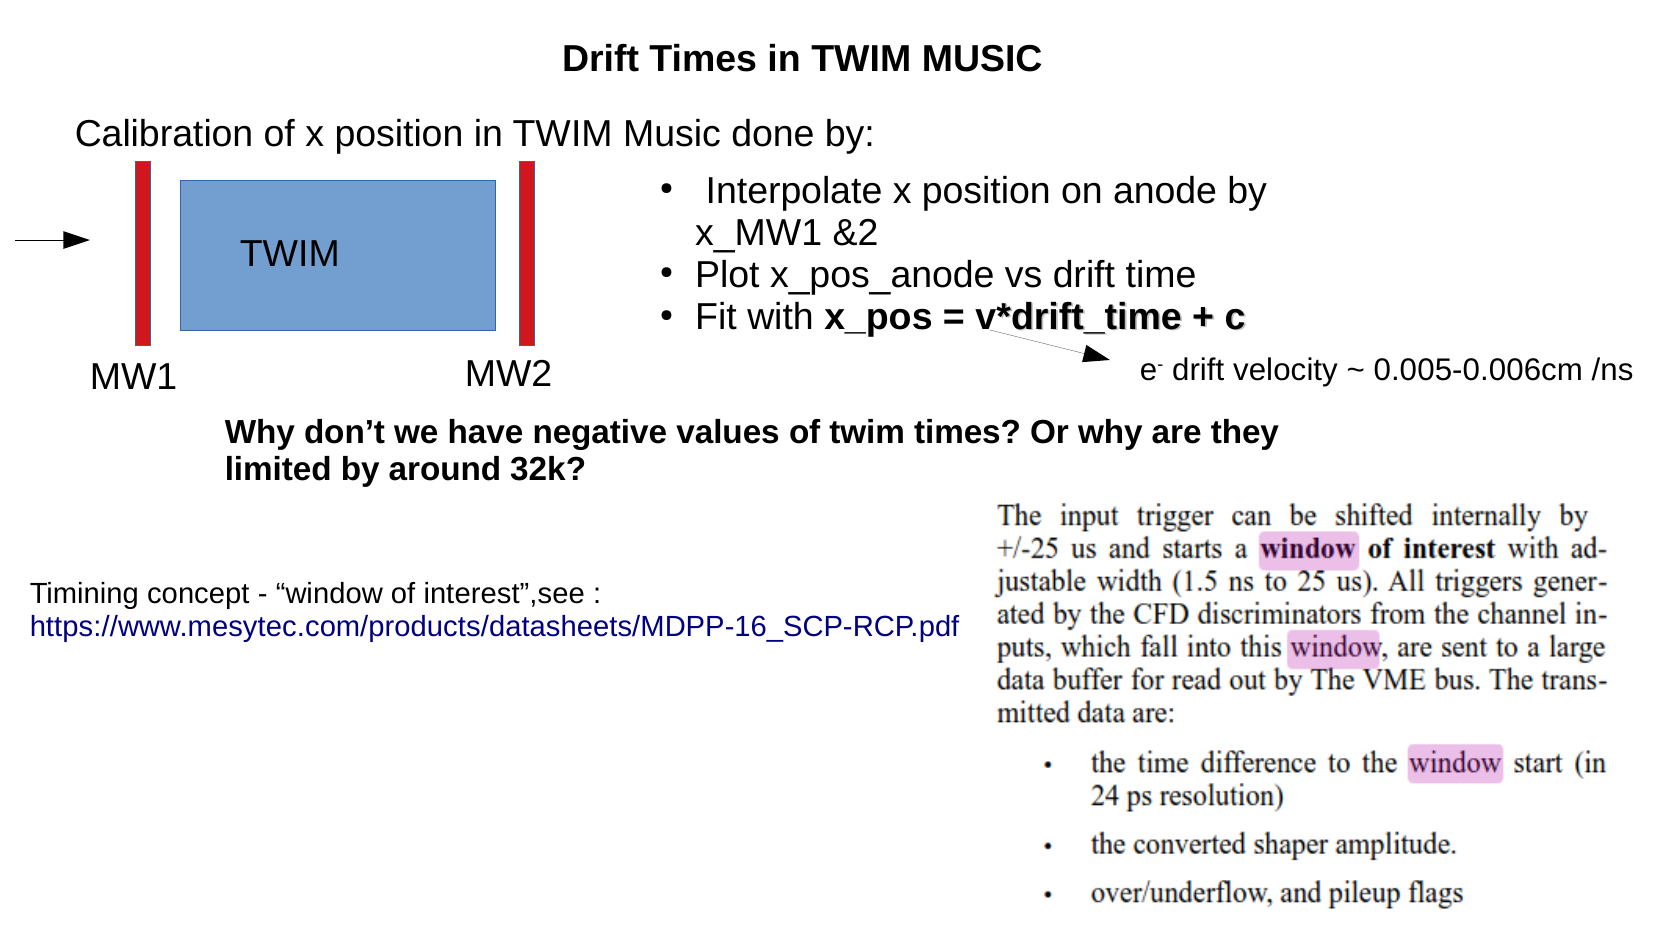

Drift Times in TWIM MUSIC
Calibration of x position in TWIM Music done by:
 Interpolate x position on anode by x_MW1 &2
Plot x_pos_anode vs drift time
Fit with x_pos = v*drift_time + c
TWIM
MW2
e- drift velocity ~ 0.005-0.006cm /ns
MW1
Why don’t we have negative values of twim times? Or why are they limited by around 32k?
Timining concept - “window of interest”,see : https://www.mesytec.com/products/datasheets/MDPP-16_SCP-RCP.pdf